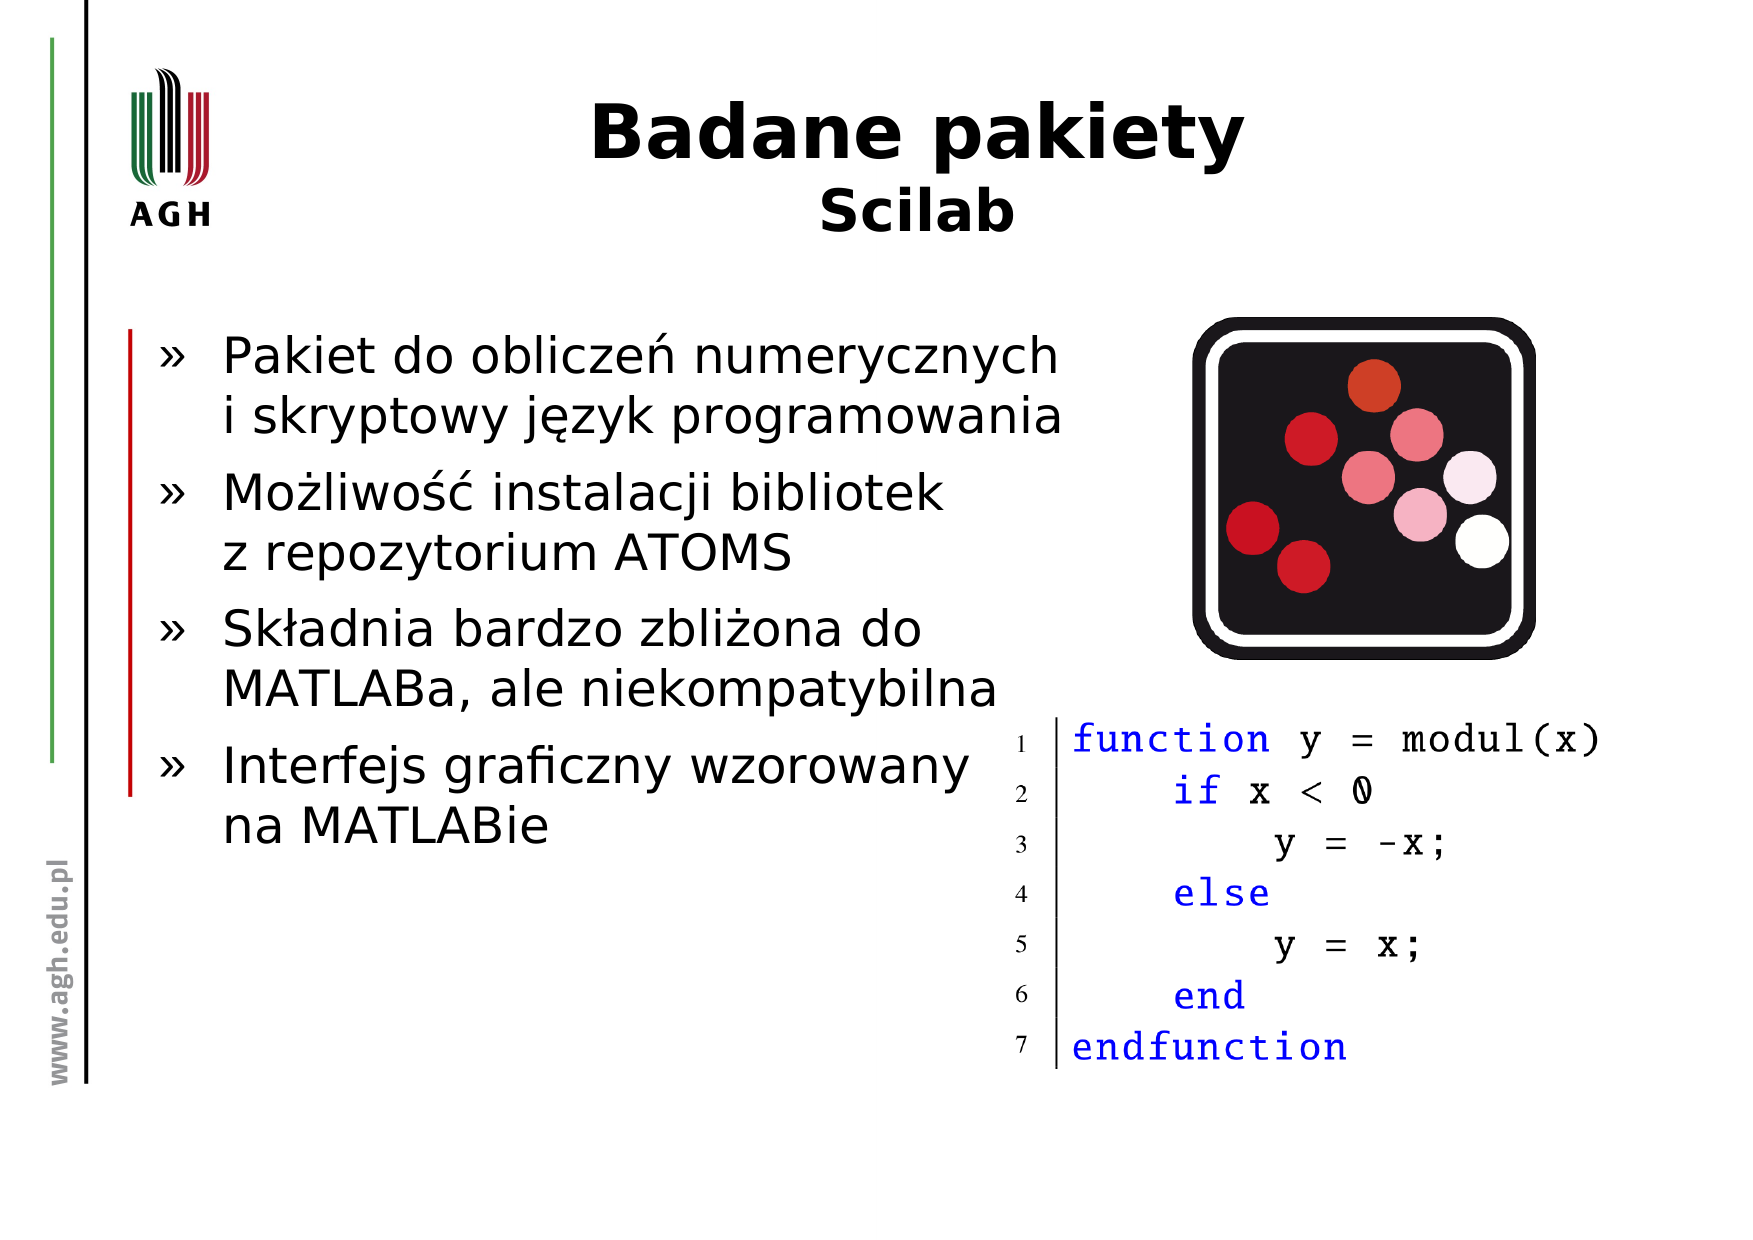

# Badane pakiety Scilab
Pakiet do obliczeń numerycznych
i skryptowy język programowania
Możliwość instalacji bibliotek
z repozytorium ATOMS
Składnia bardzo zbliżona do
MATLABa, ale niekompatybilna
Interfejs graficzny wzorowany
na MATLABie